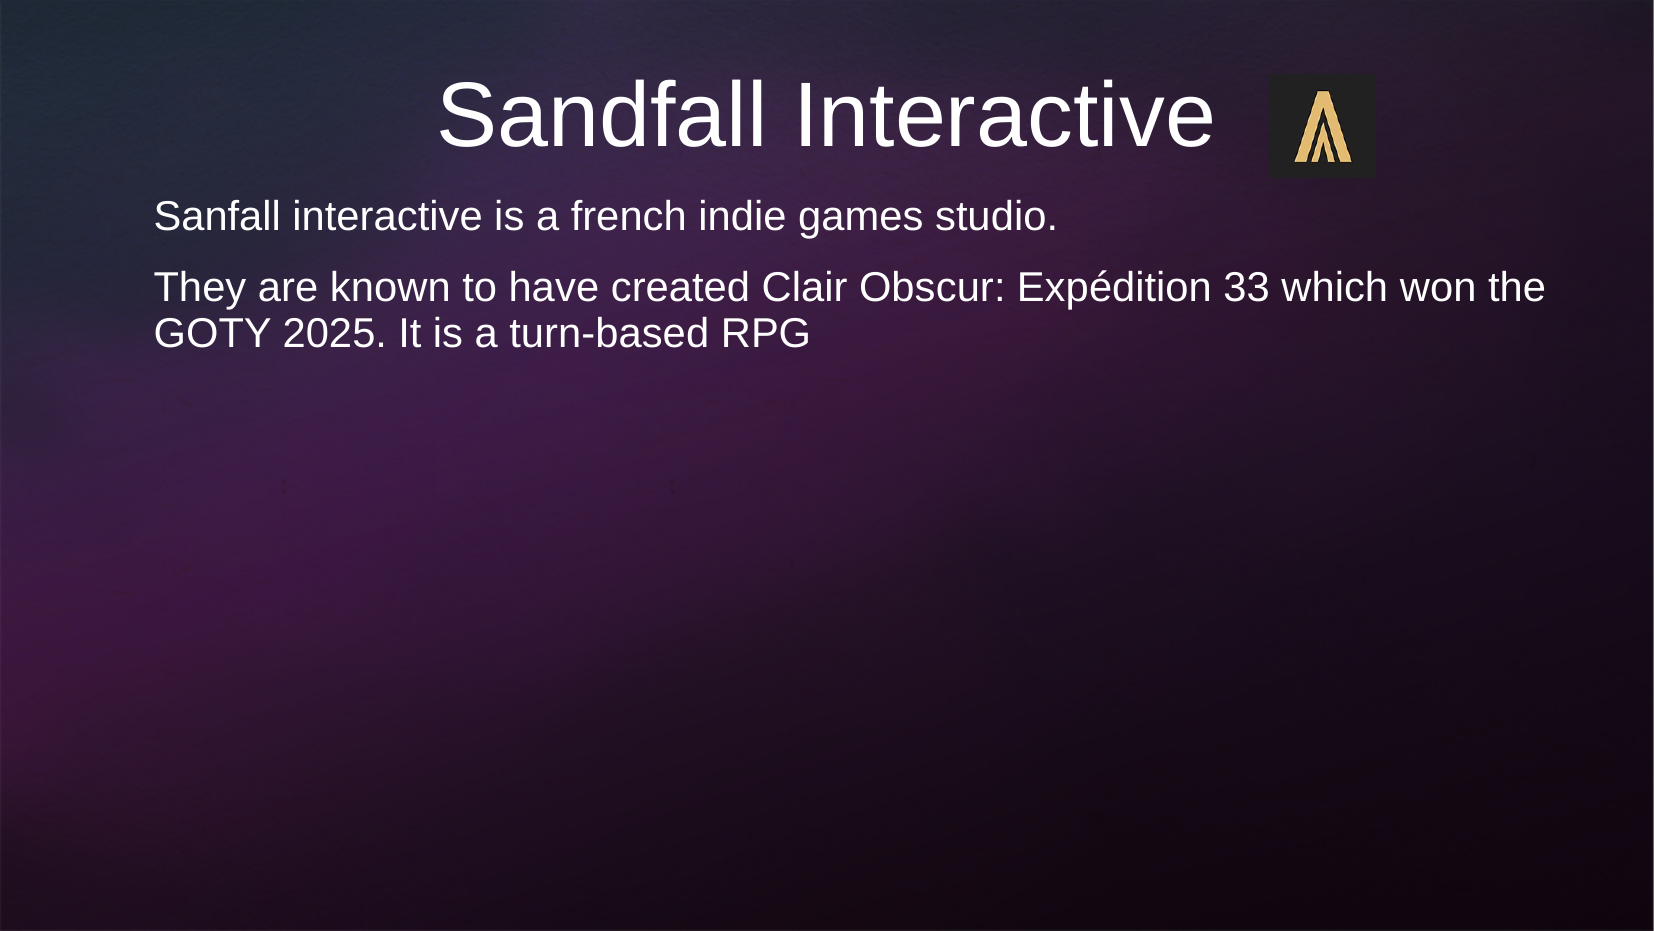

# Sandfall Interactive
Sanfall interactive is a french indie games studio.
They are known to have created Clair Obscur: Expédition 33 which won the GOTY 2025. It is a turn-based RPG